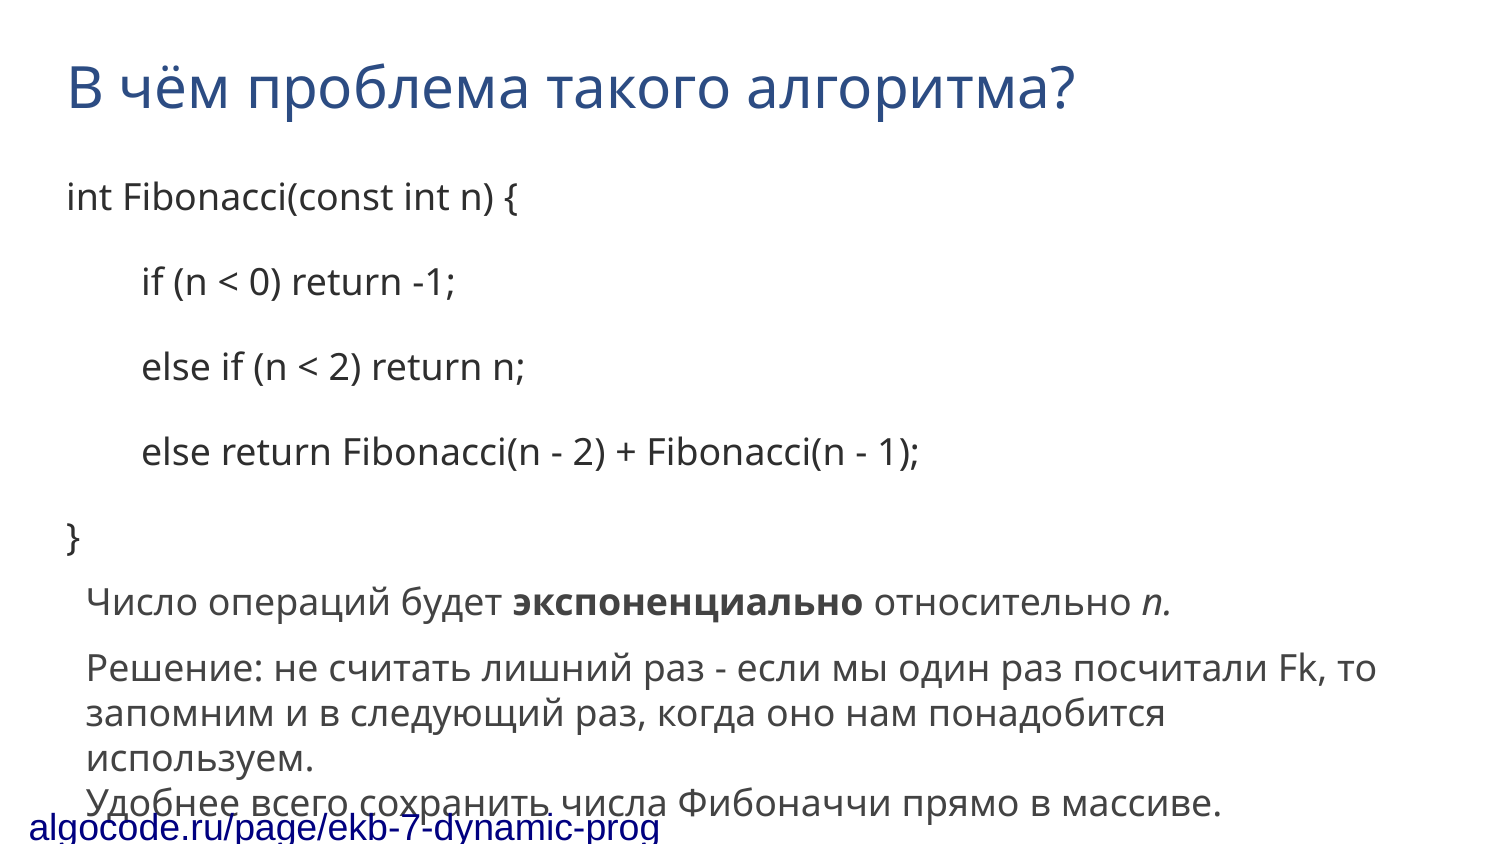

# В чём проблема такого алгоритма?
int Fibonacci(const int n) {
	if (n < 0) return -1;
	else if (n < 2) return n;
	else return Fibonacci(n - 2) + Fibonacci(n - 1);
}
Число операций будет экспоненциально относительно n.
Решение: не считать лишний раз - если мы один раз посчитали Fk, то запомним и в следующий раз, когда оно нам понадобится используем.
Удобнее всего сохранить числа Фибоначчи прямо в массиве.
algocode.ru/page/ekb-7-dynamic-prog